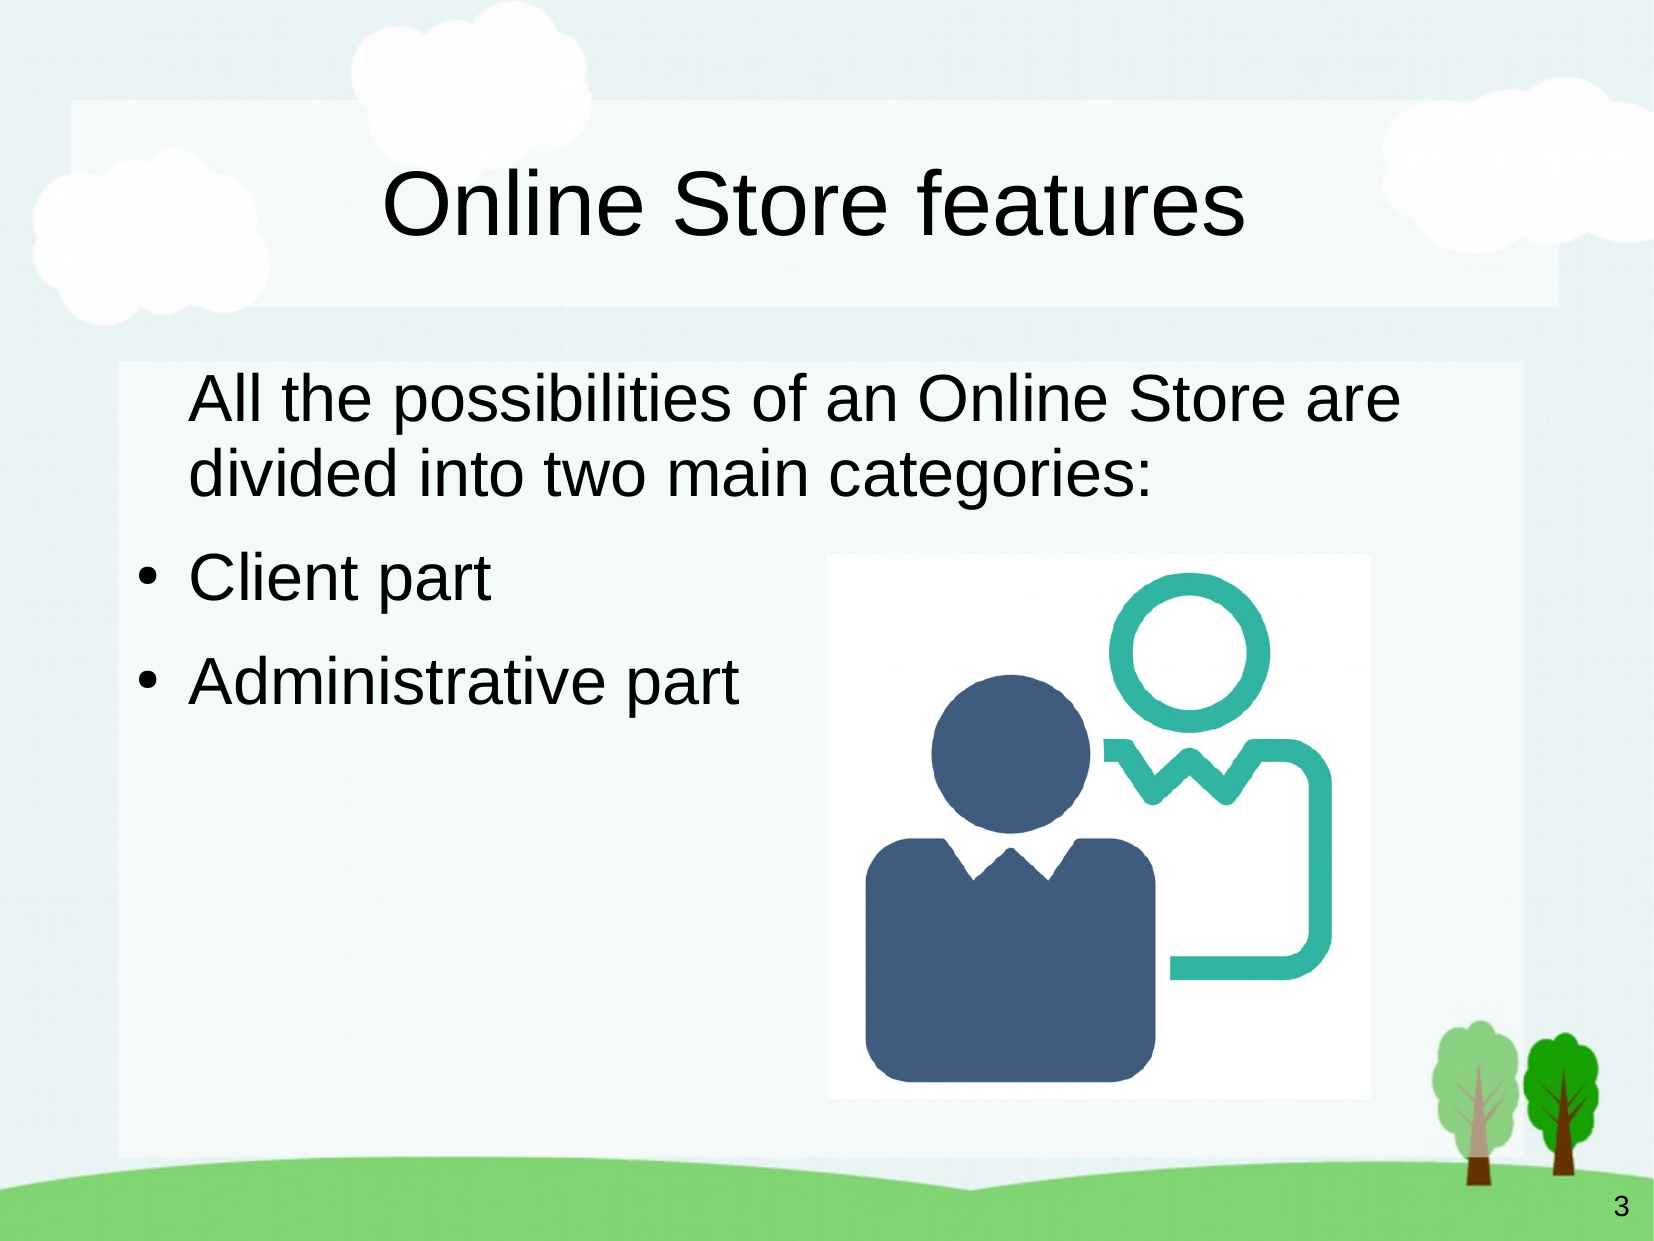

# Online Store features
All the possibilities of an Online Store are divided into two main categories:
Client part
Administrative part
3